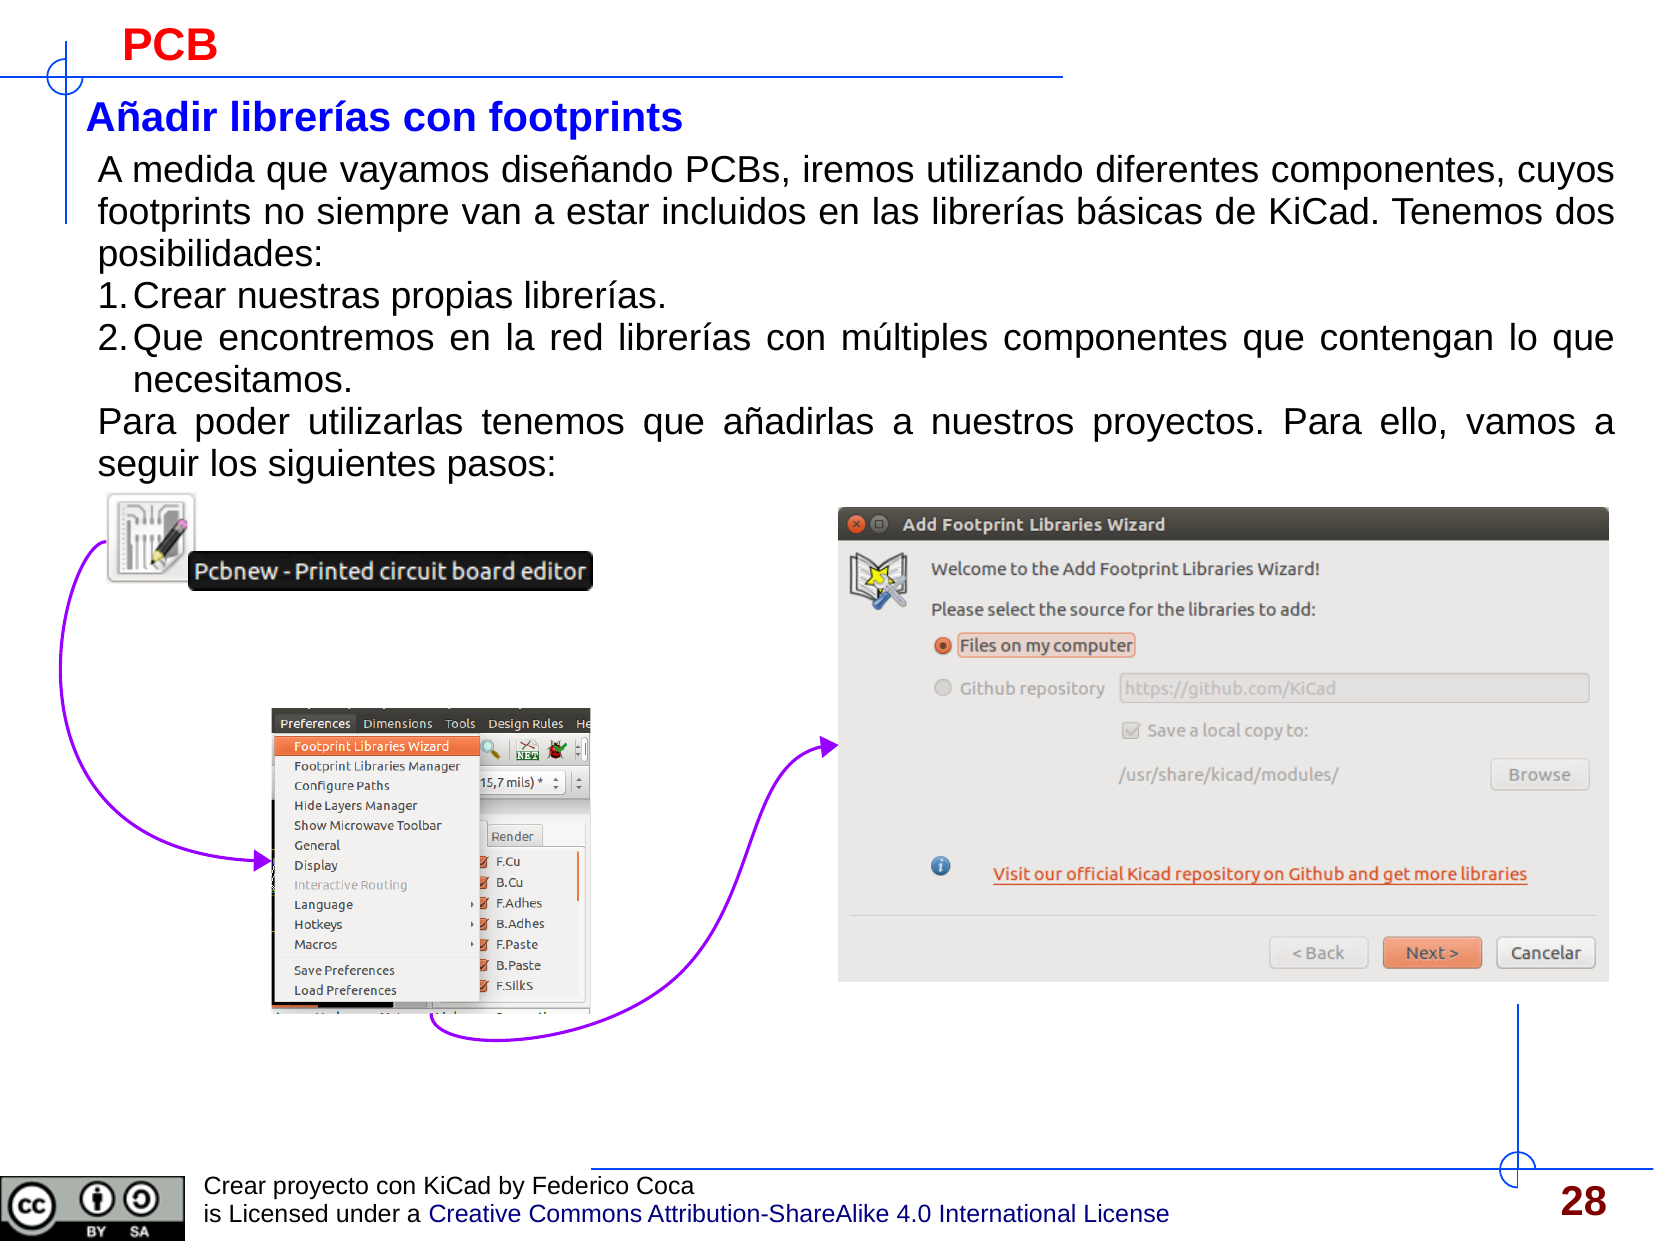

PCB
Añadir librerías con footprints
A medida que vayamos diseñando PCBs, iremos utilizando diferentes componentes, cuyos footprints no siempre van a estar incluidos en las librerías básicas de KiCad. Tenemos dos posibilidades:
Crear nuestras propias librerías.
Que encontremos en la red librerías con múltiples componentes que contengan lo que necesitamos.
Para poder utilizarlas tenemos que añadirlas a nuestros proyectos. Para ello, vamos a seguir los siguientes pasos:
Crear proyecto con KiCad by Federico Coca
is Licensed under a Creative Commons Attribution-ShareAlike 4.0 International License